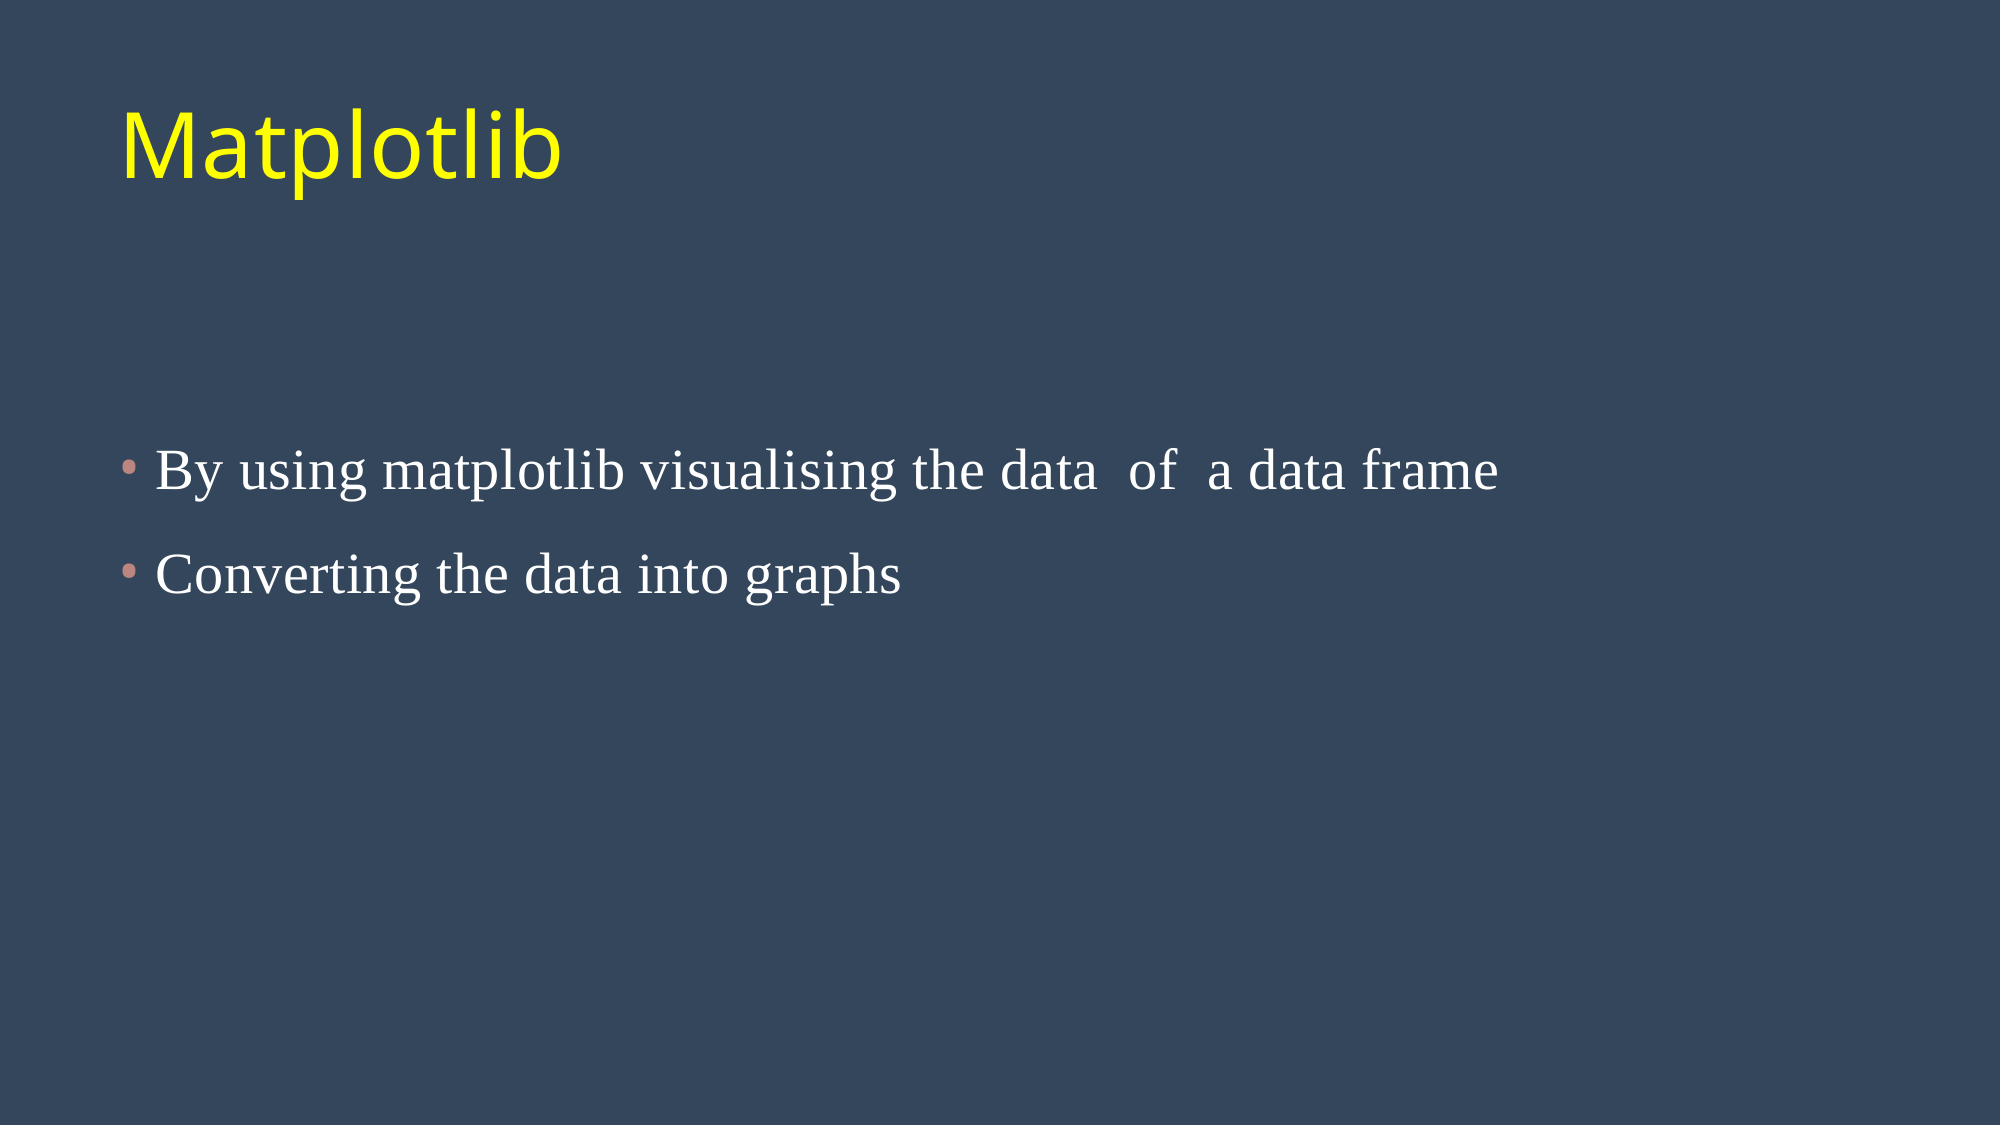

# Matplotlib
By using matplotlib visualising the data of a data frame
Converting the data into graphs